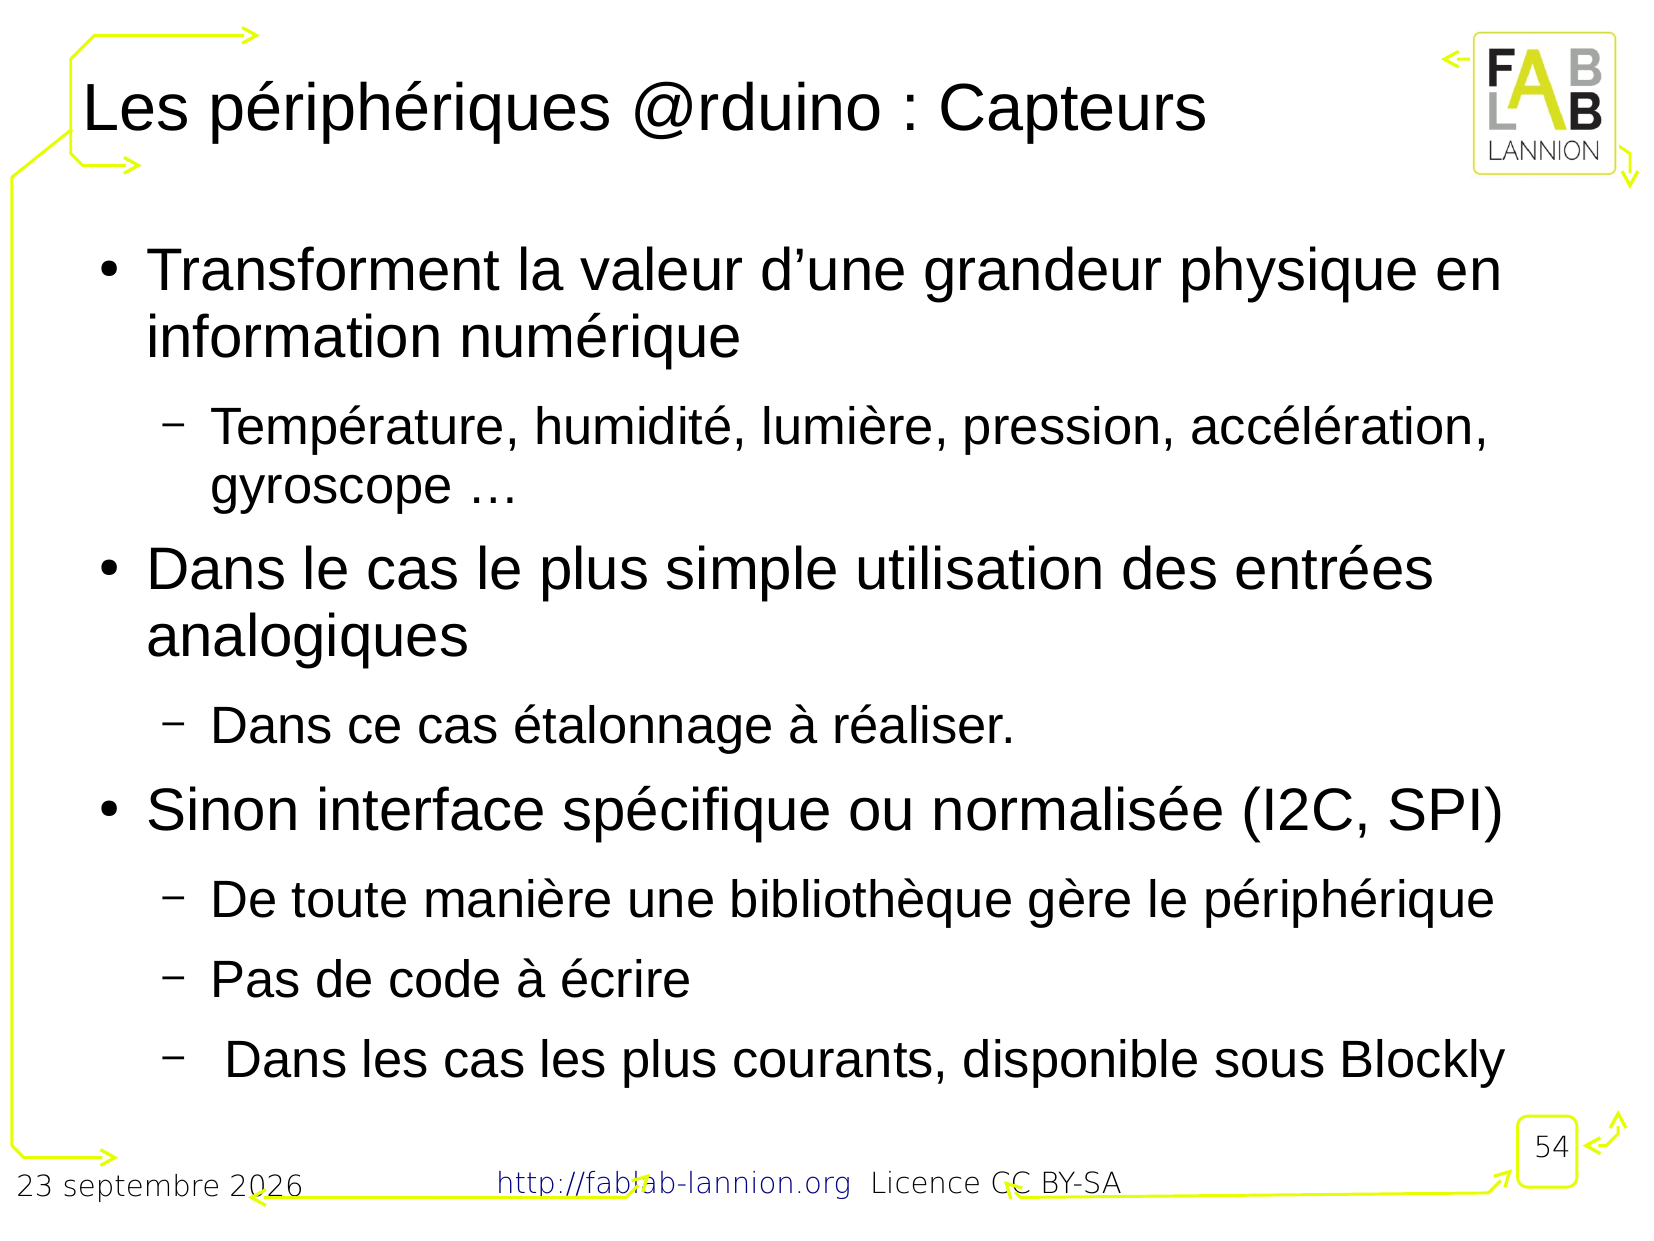

# Les périphériques @rduino : Capteurs
Transforment la valeur d’une grandeur physique en information numérique
Température, humidité, lumière, pression, accélération, gyroscope …
Dans le cas le plus simple utilisation des entrées analogiques
Dans ce cas étalonnage à réaliser.
Sinon interface spécifique ou normalisée (I2C, SPI)
De toute manière une bibliothèque gère le périphérique
Pas de code à écrire
 Dans les cas les plus courants, disponible sous Blockly
54